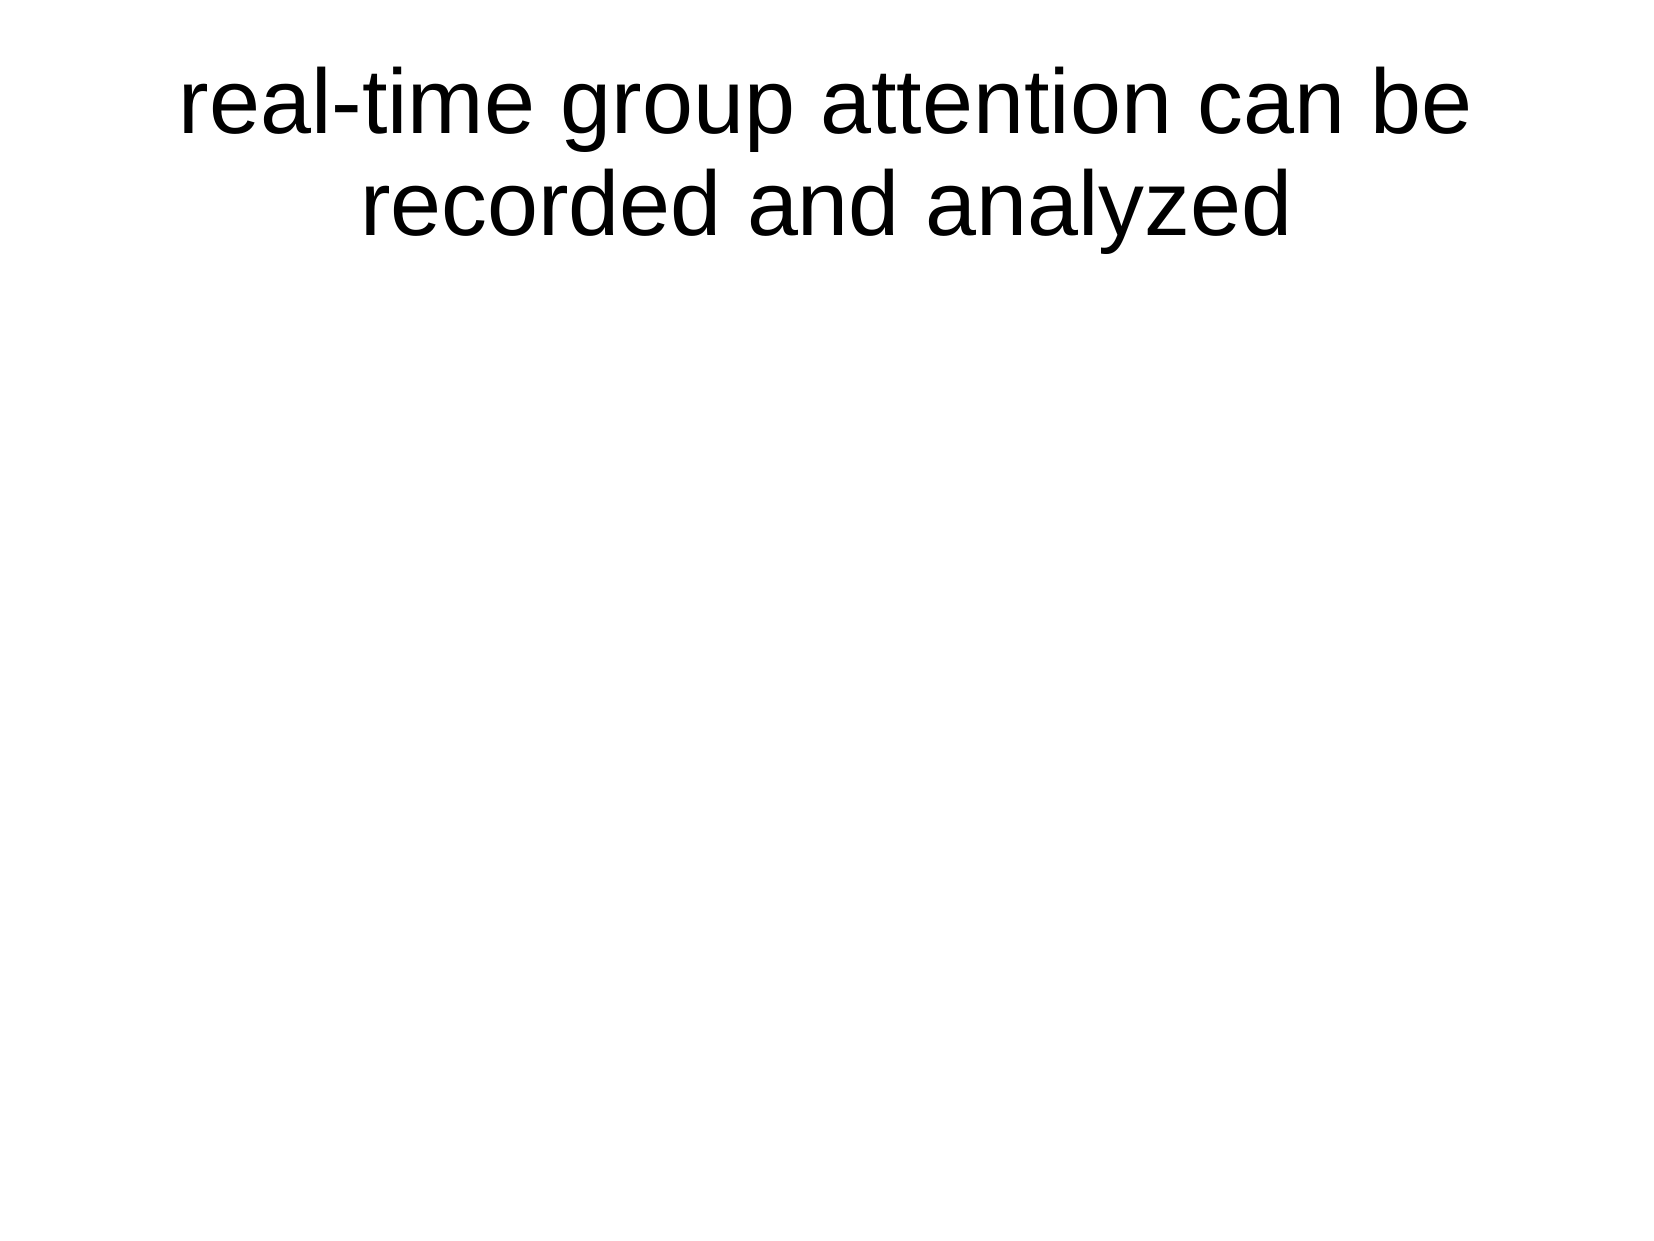

# real-time group attention can be recorded and analyzed